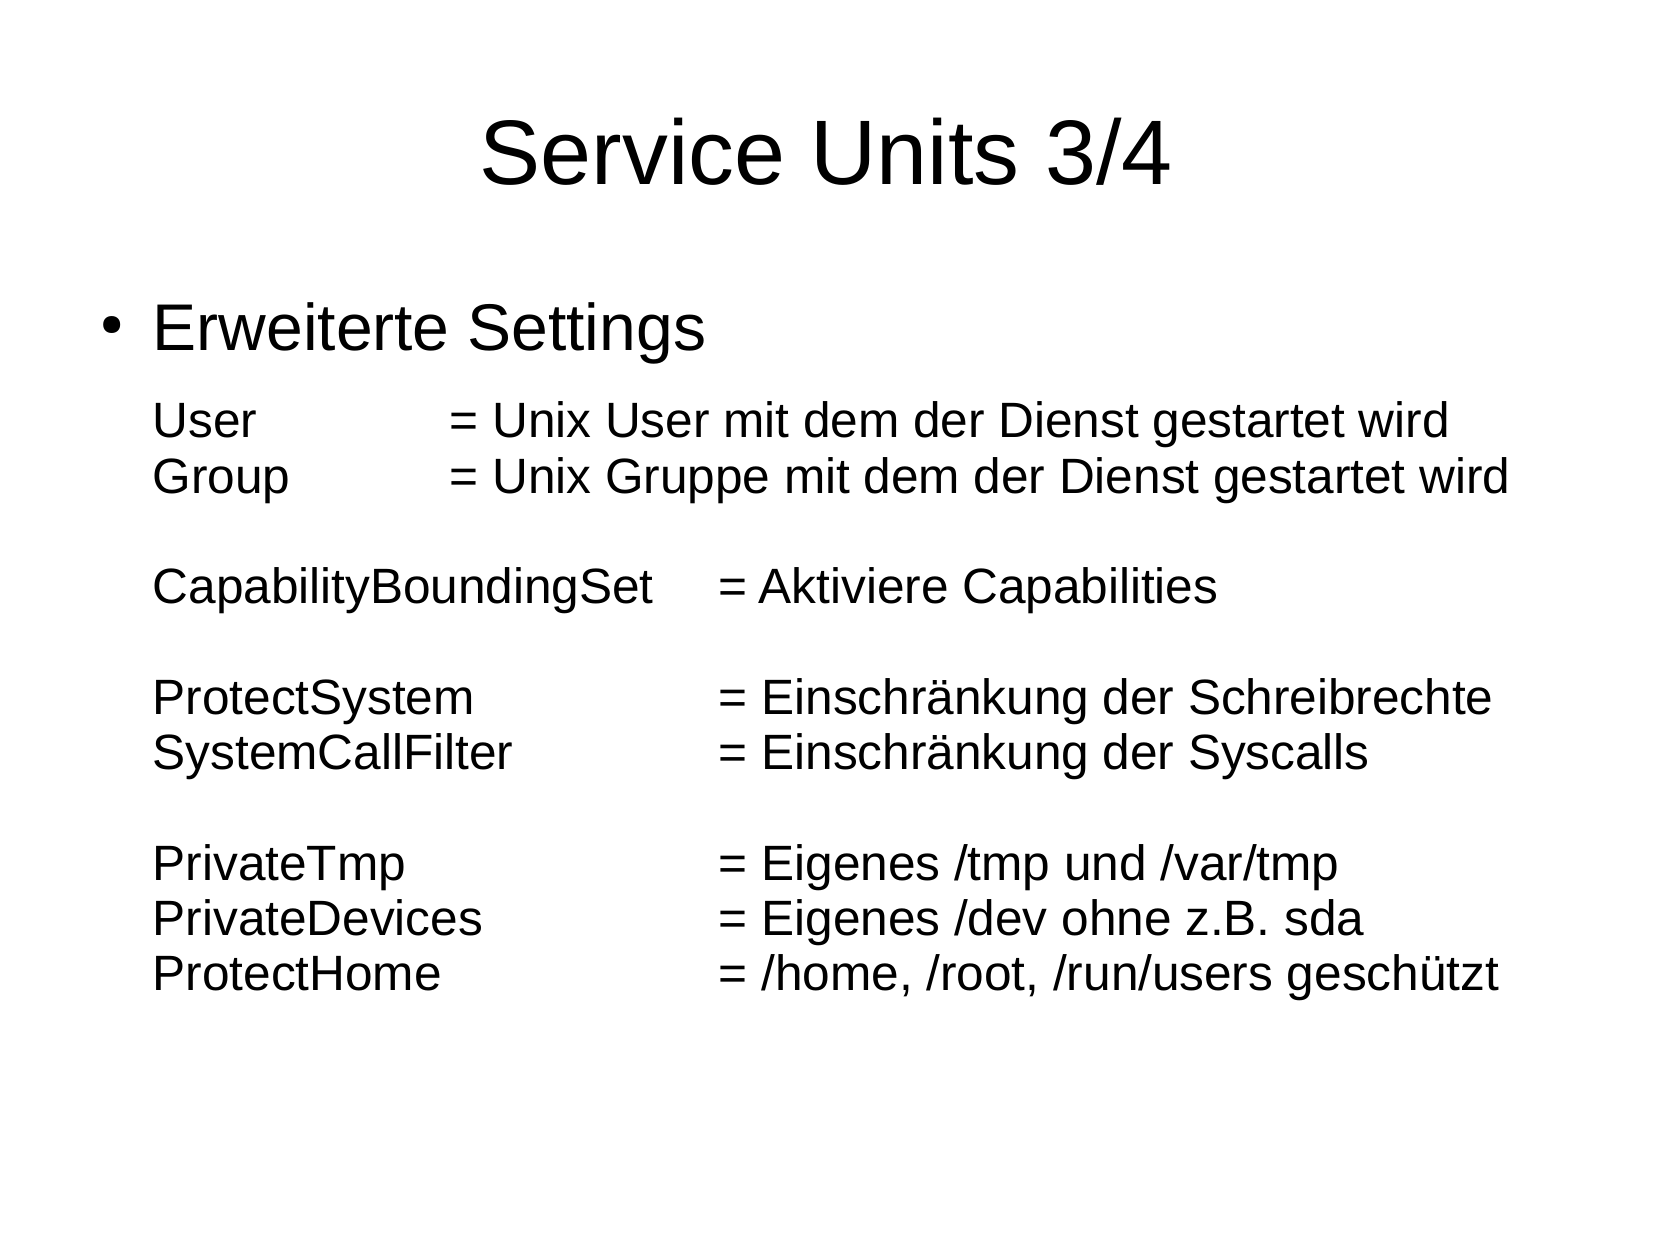

# Service Units 3/4
Erweiterte Settings
User	= Unix User mit dem der Dienst gestartet wird
Group	= Unix Gruppe mit dem der Dienst gestartet wird
CapabilityBoundingSet	= Aktiviere Capabilities
ProtectSystem	= Einschränkung der Schreibrechte
SystemCallFilter	= Einschränkung der Syscalls
PrivateTmp 						 	= Eigenes /tmp und /var/tmp
PrivateDevices	= Eigenes /dev ohne z.B. sda
ProtectHome						 	= /home, /root, /run/users geschützt